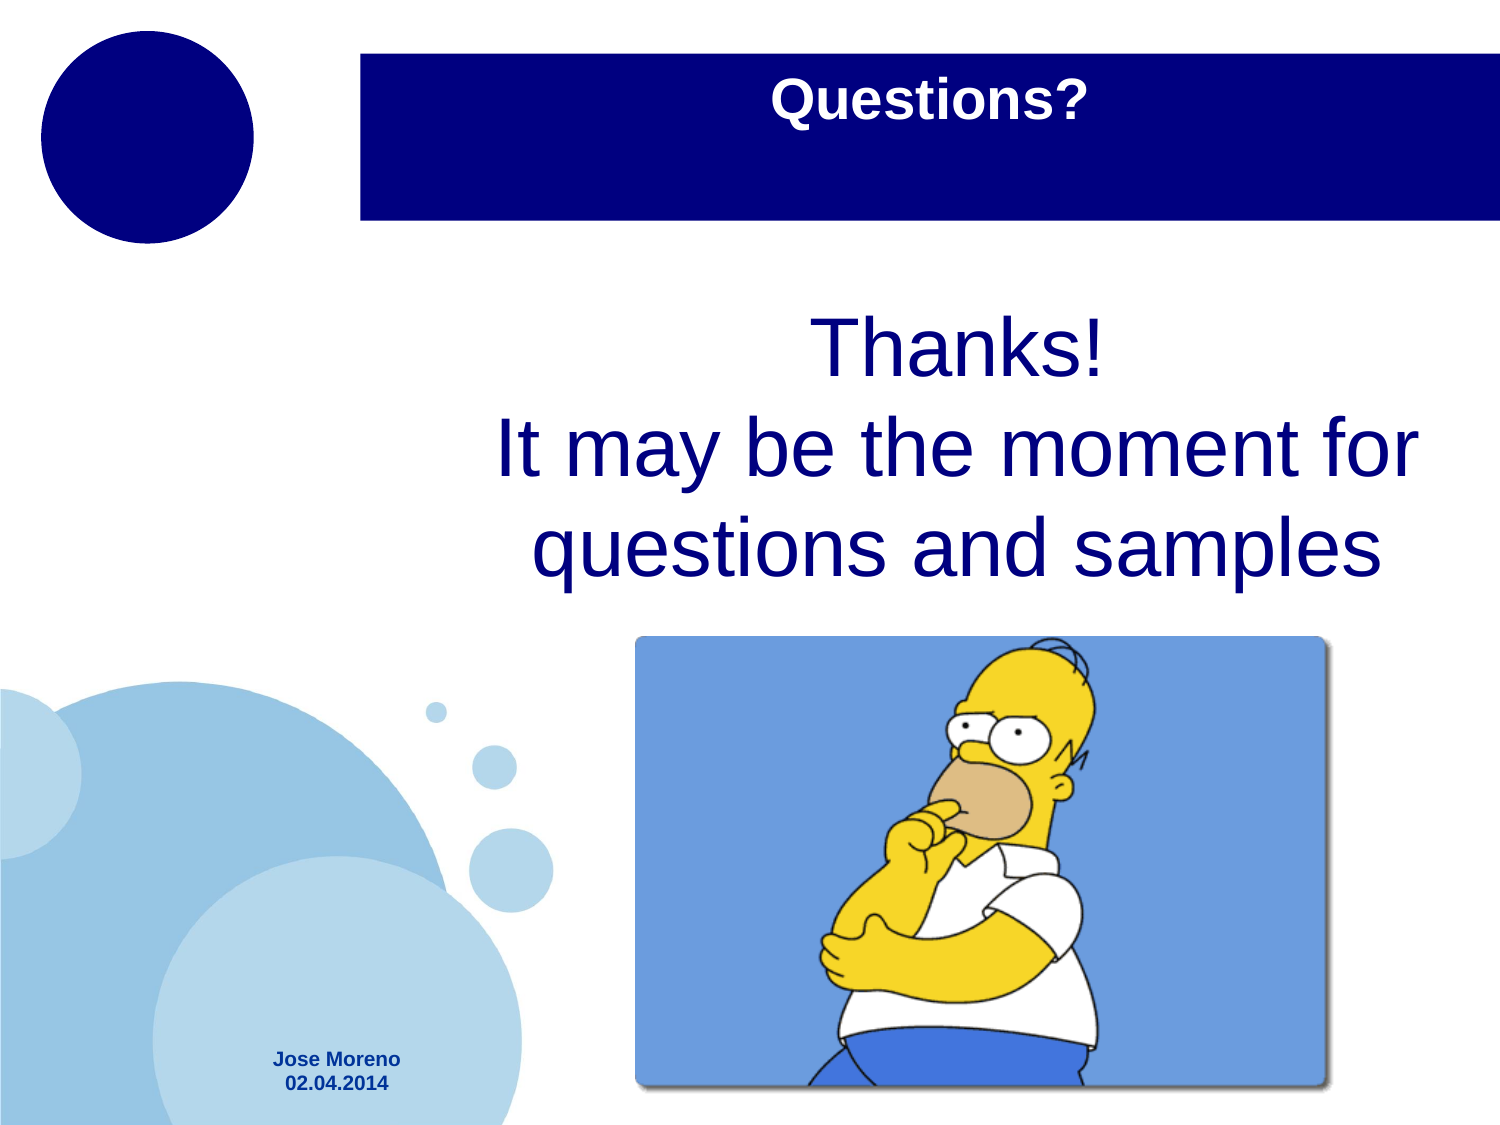

# Questions?
Thanks!
It may be the moment for
questions and samples